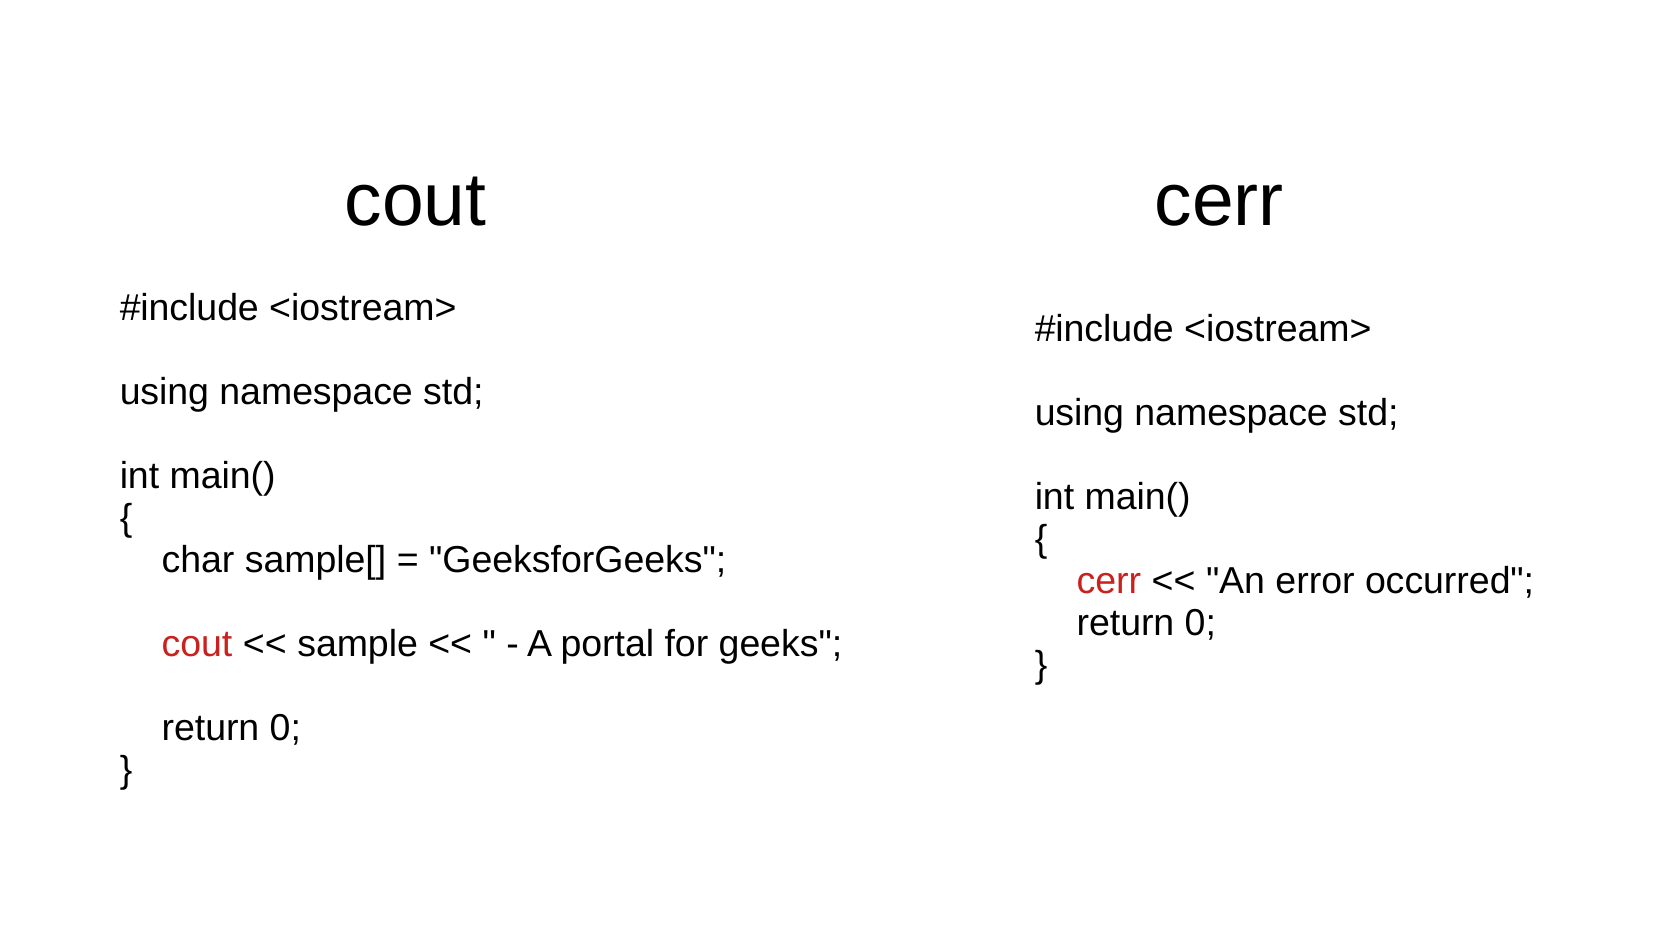

cout
cerr
#include <iostream>
using namespace std;
int main()
{
 char sample[] = "GeeksforGeeks";
 cout << sample << " - A portal for geeks";
 return 0;
}
#include <iostream>
using namespace std;
int main()
{
 cerr << "An error occurred";
 return 0;
}